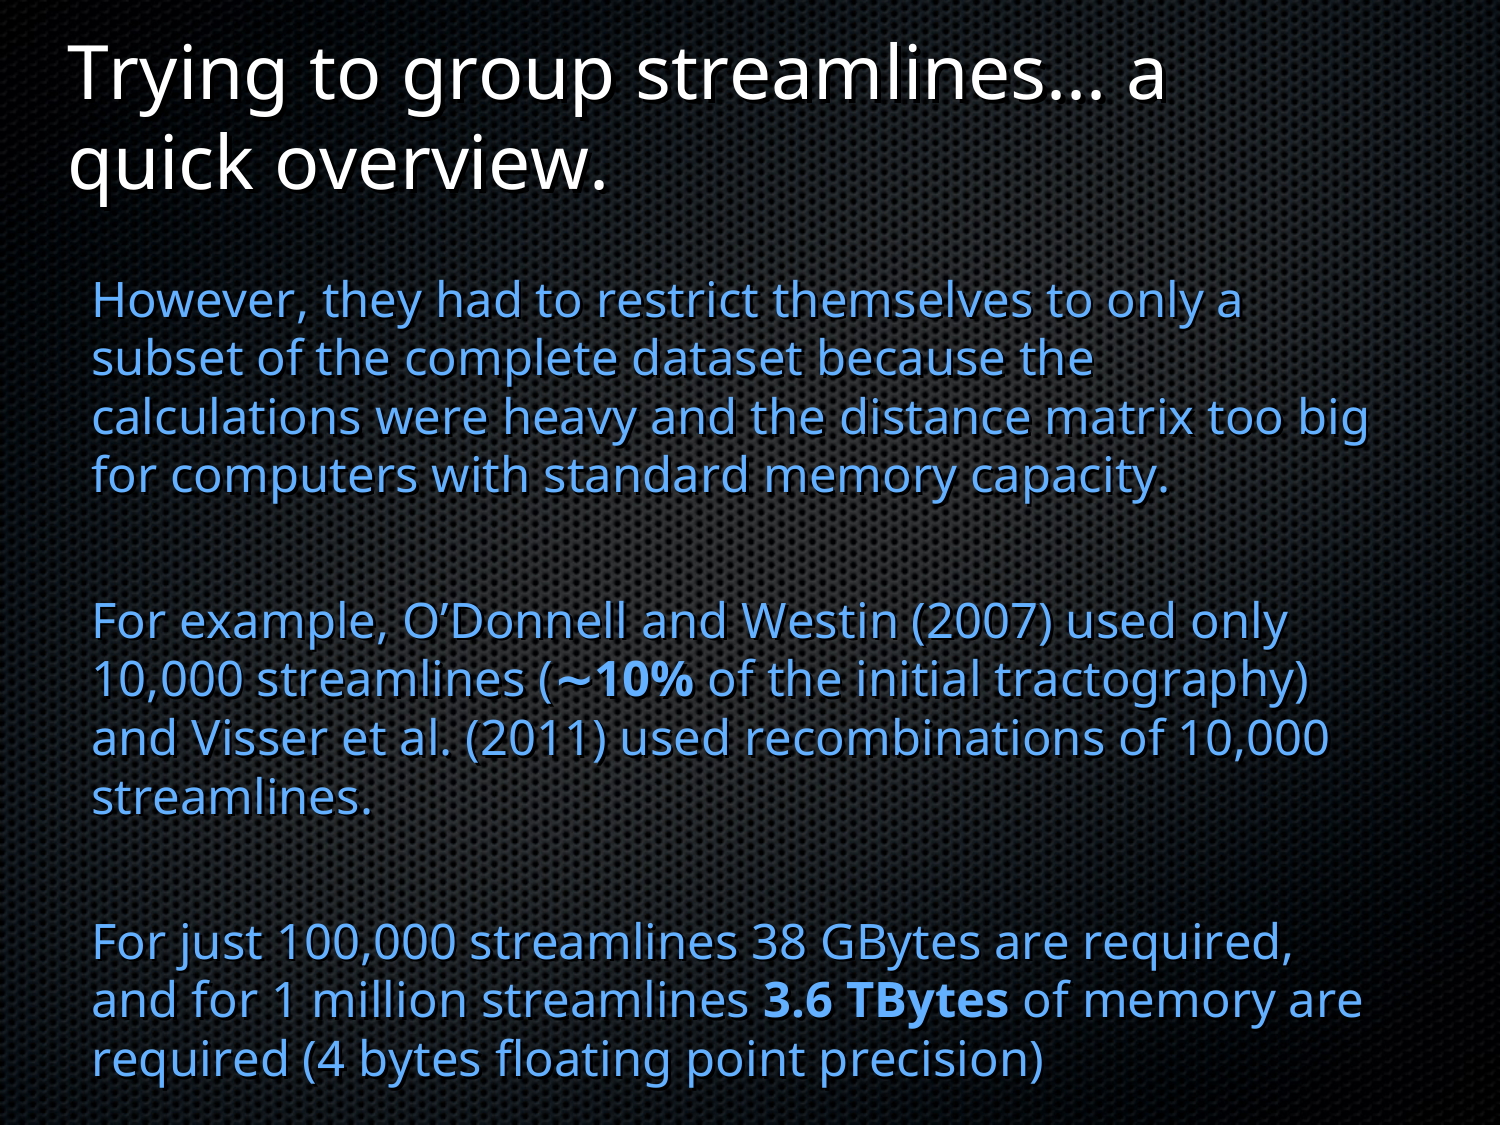

# Trying to group streamlines... a quick overview.
However, they had to restrict themselves to only a subset of the complete dataset because the calculations were heavy and the distance matrix too big for computers with standard memory capacity.
For example, O’Donnell and Westin (2007) used only 10,000 streamlines (∼10% of the initial tractography) and Visser et al. (2011) used recombinations of 10,000 streamlines.
For just 100,000 streamlines 38 GBytes are required, and for 1 million streamlines 3.6 TBytes of memory are required (4 bytes floating point precision)